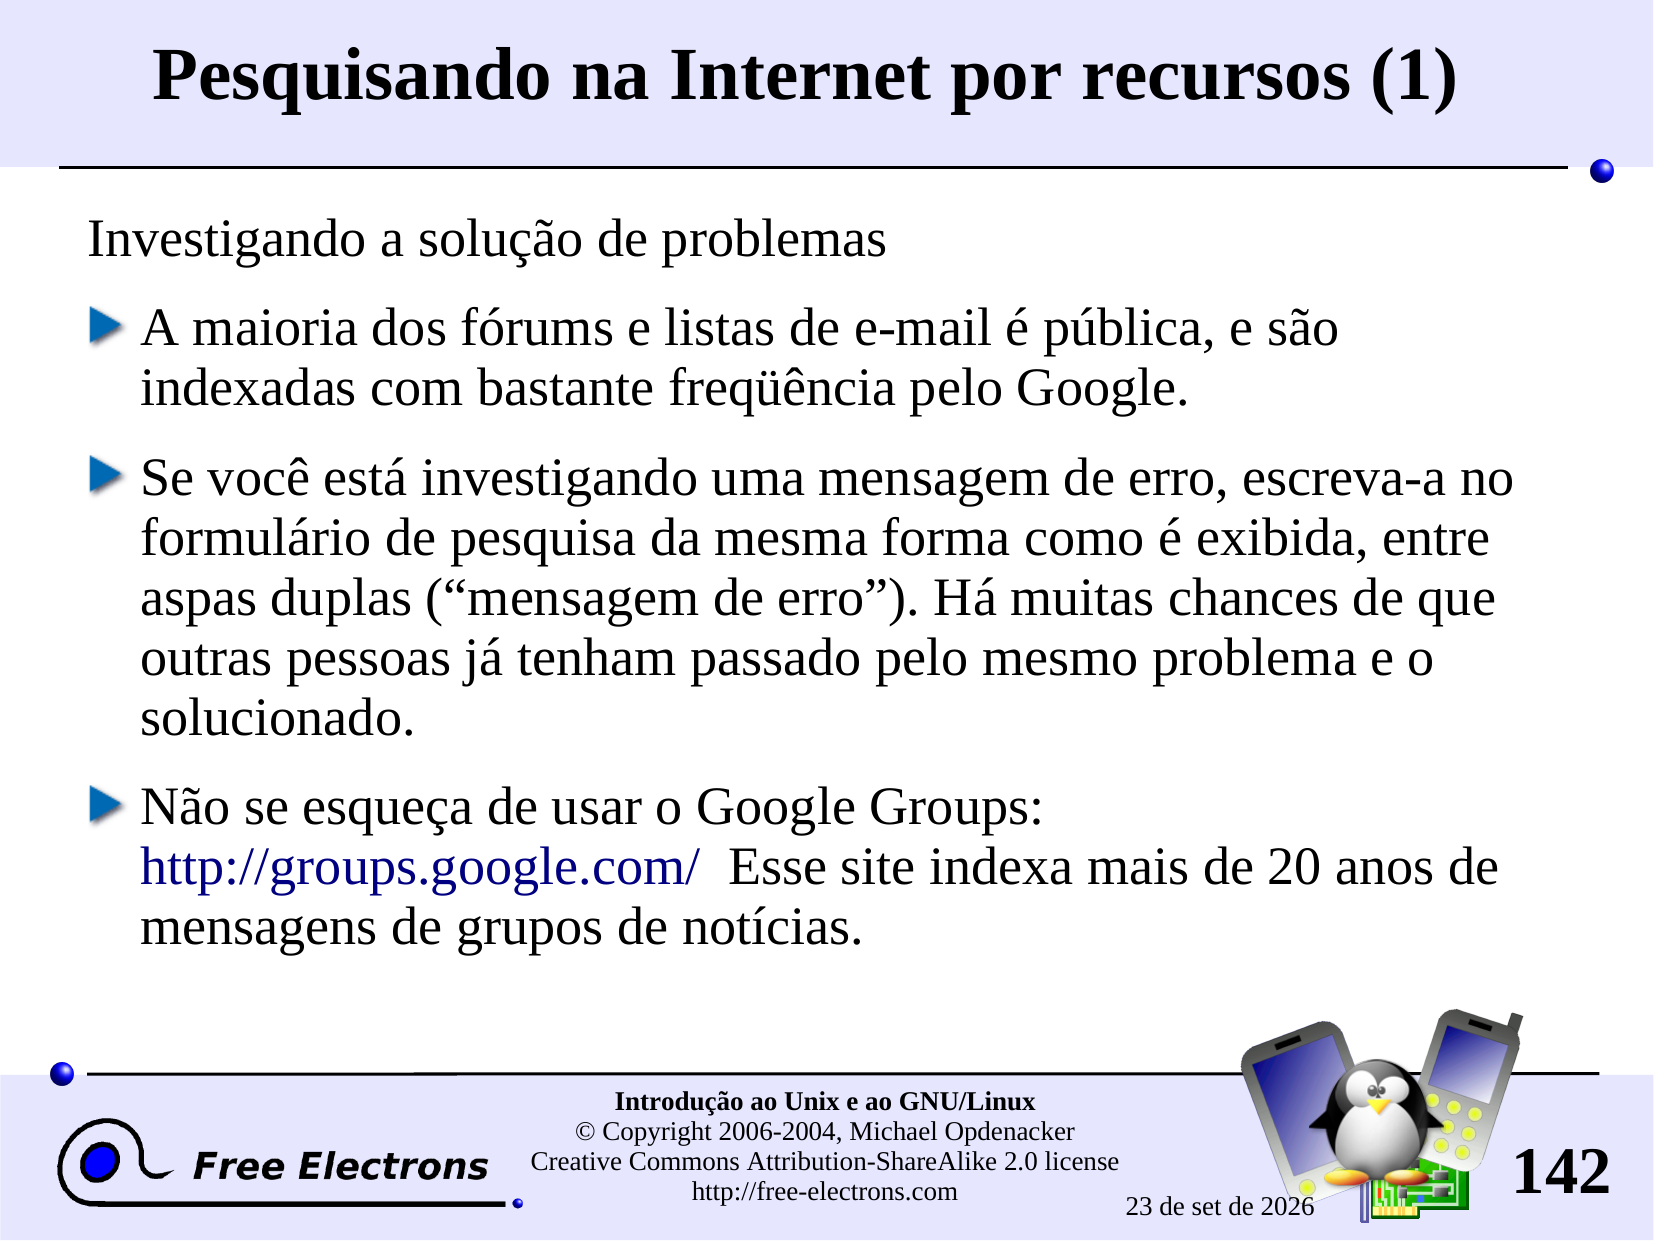

# Pesquisando na Internet por recursos (1)
Investigando a solução de problemas
A maioria dos fórums e listas de e-mail é pública, e são indexadas com bastante freqüência pelo Google.
Se você está investigando uma mensagem de erro, escreva-a no formulário de pesquisa da mesma forma como é exibida, entre aspas duplas (“mensagem de erro”). Há muitas chances de que outras pessoas já tenham passado pelo mesmo problema e o solucionado.
Não se esqueça de usar o Google Groups: http://groups.google.com/ Esse site indexa mais de 20 anos de mensagens de grupos de notícias.